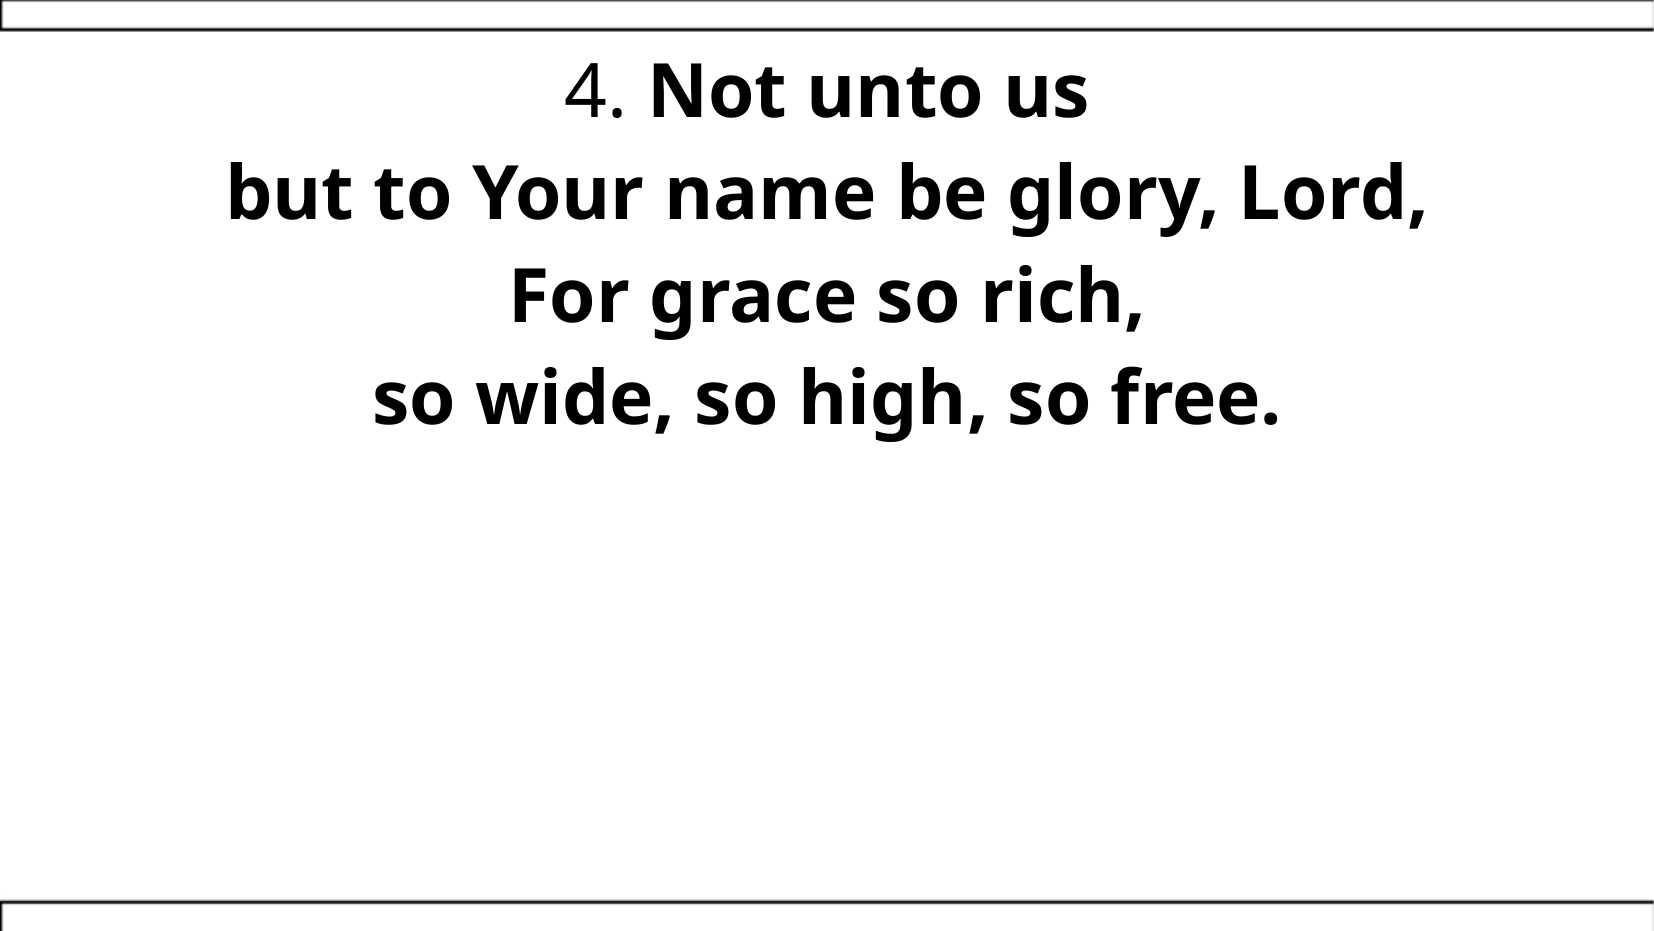

4. Not unto us
but to Your name be glory, Lord,
For grace so rich,
so wide, so high, so free.